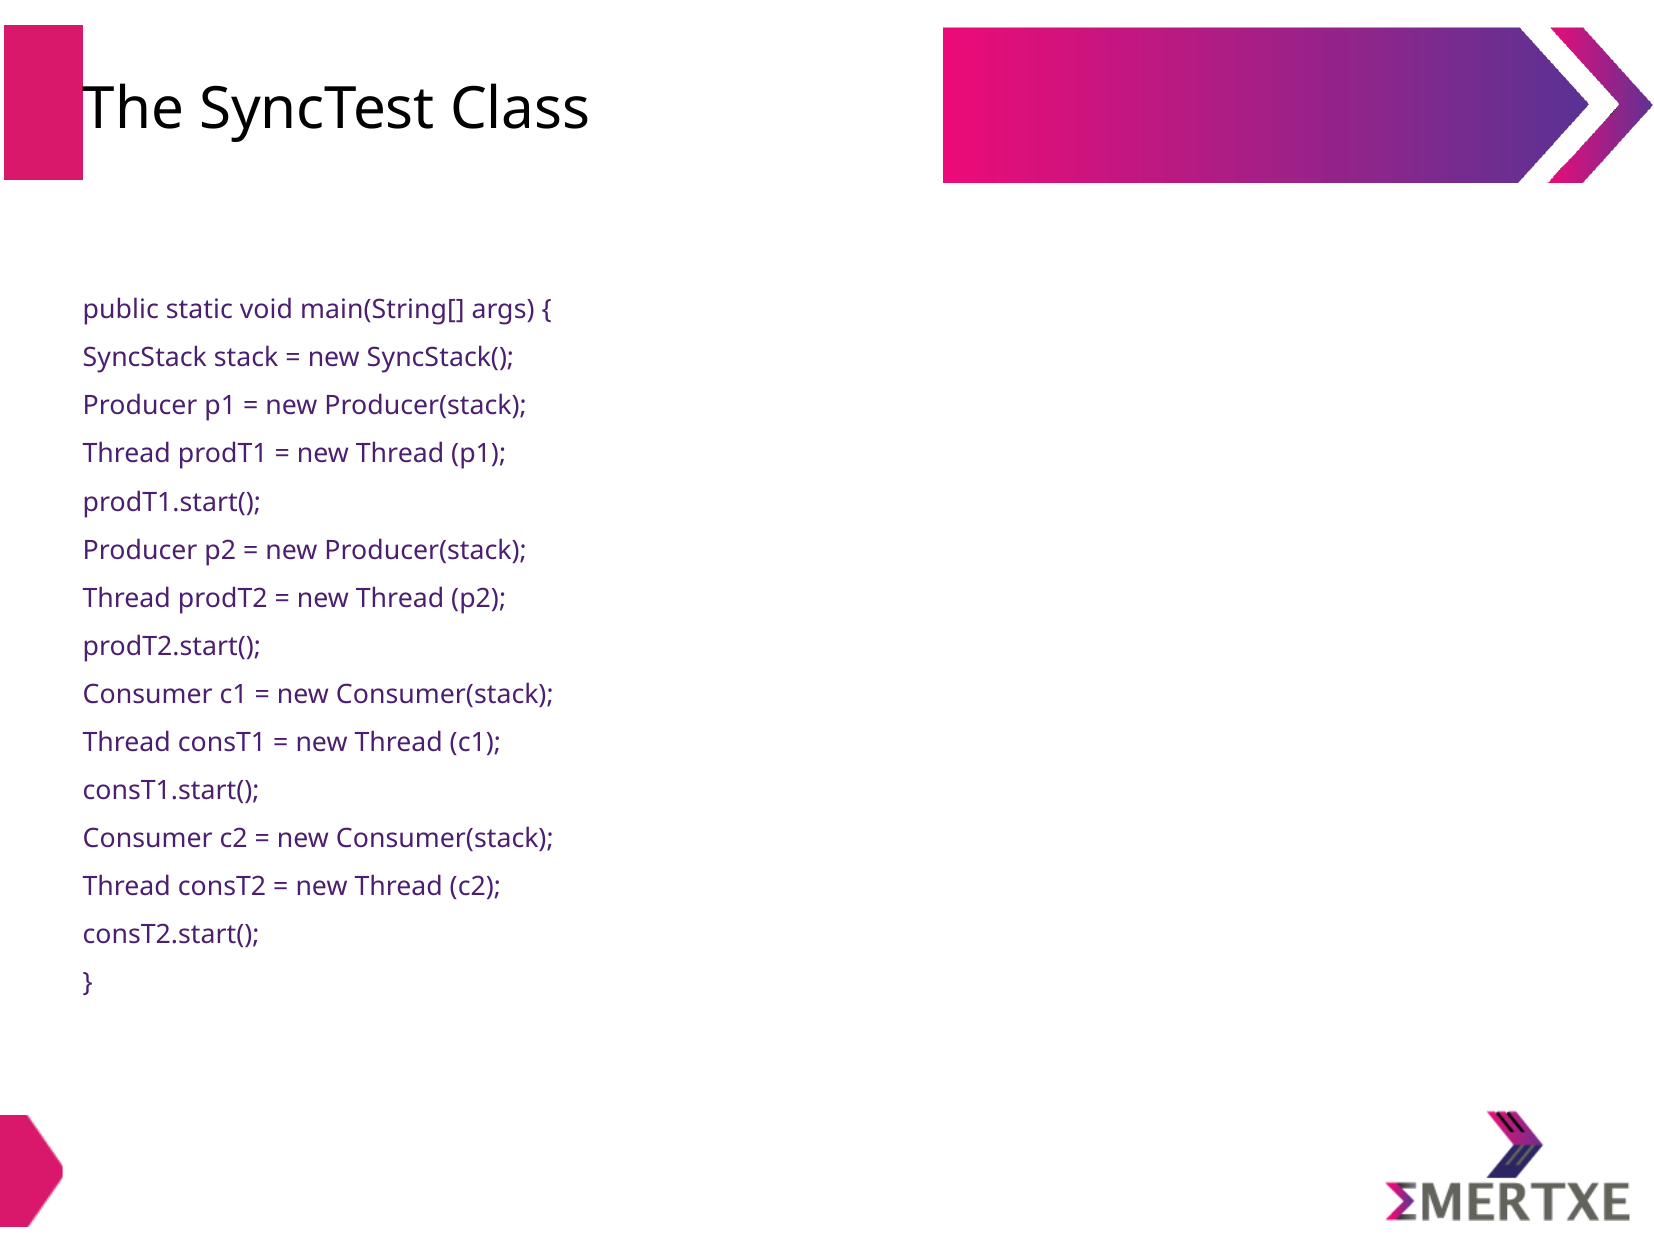

# The SyncTest Class
public static void main(String[] args) {
SyncStack stack = new SyncStack();
Producer p1 = new Producer(stack);
Thread prodT1 = new Thread (p1);
prodT1.start();
Producer p2 = new Producer(stack);
Thread prodT2 = new Thread (p2);
prodT2.start();
Consumer c1 = new Consumer(stack);
Thread consT1 = new Thread (c1);
consT1.start();
Consumer c2 = new Consumer(stack);
Thread consT2 = new Thread (c2);
consT2.start();
}